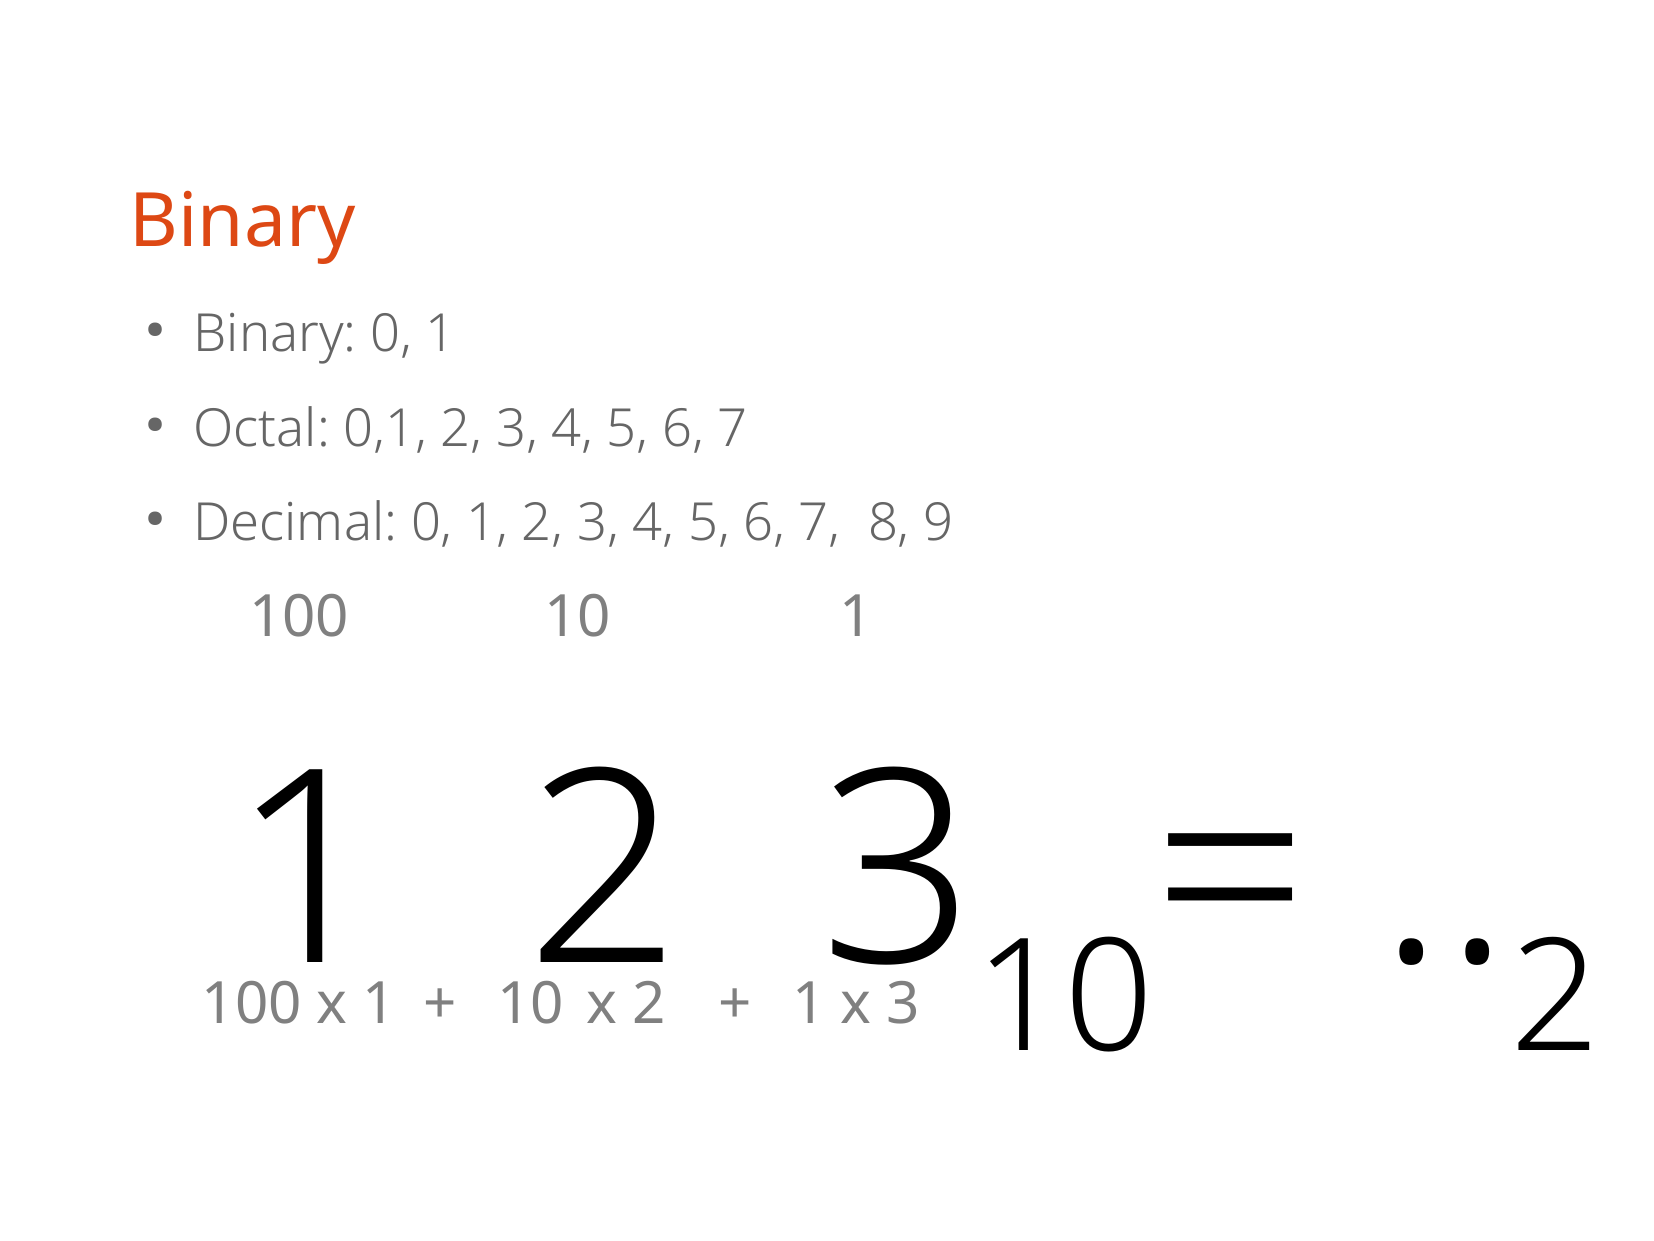

# Binary
Binary: 0, 1
Octal: 0,1, 2, 3, 4, 5, 6, 7
Decimal: 0, 1, 2, 3, 4, 5, 6, 7, 8, 9
1 2 310= ..2
100			10				1
100 x 1	+	10	 x 2	+	1 x 3